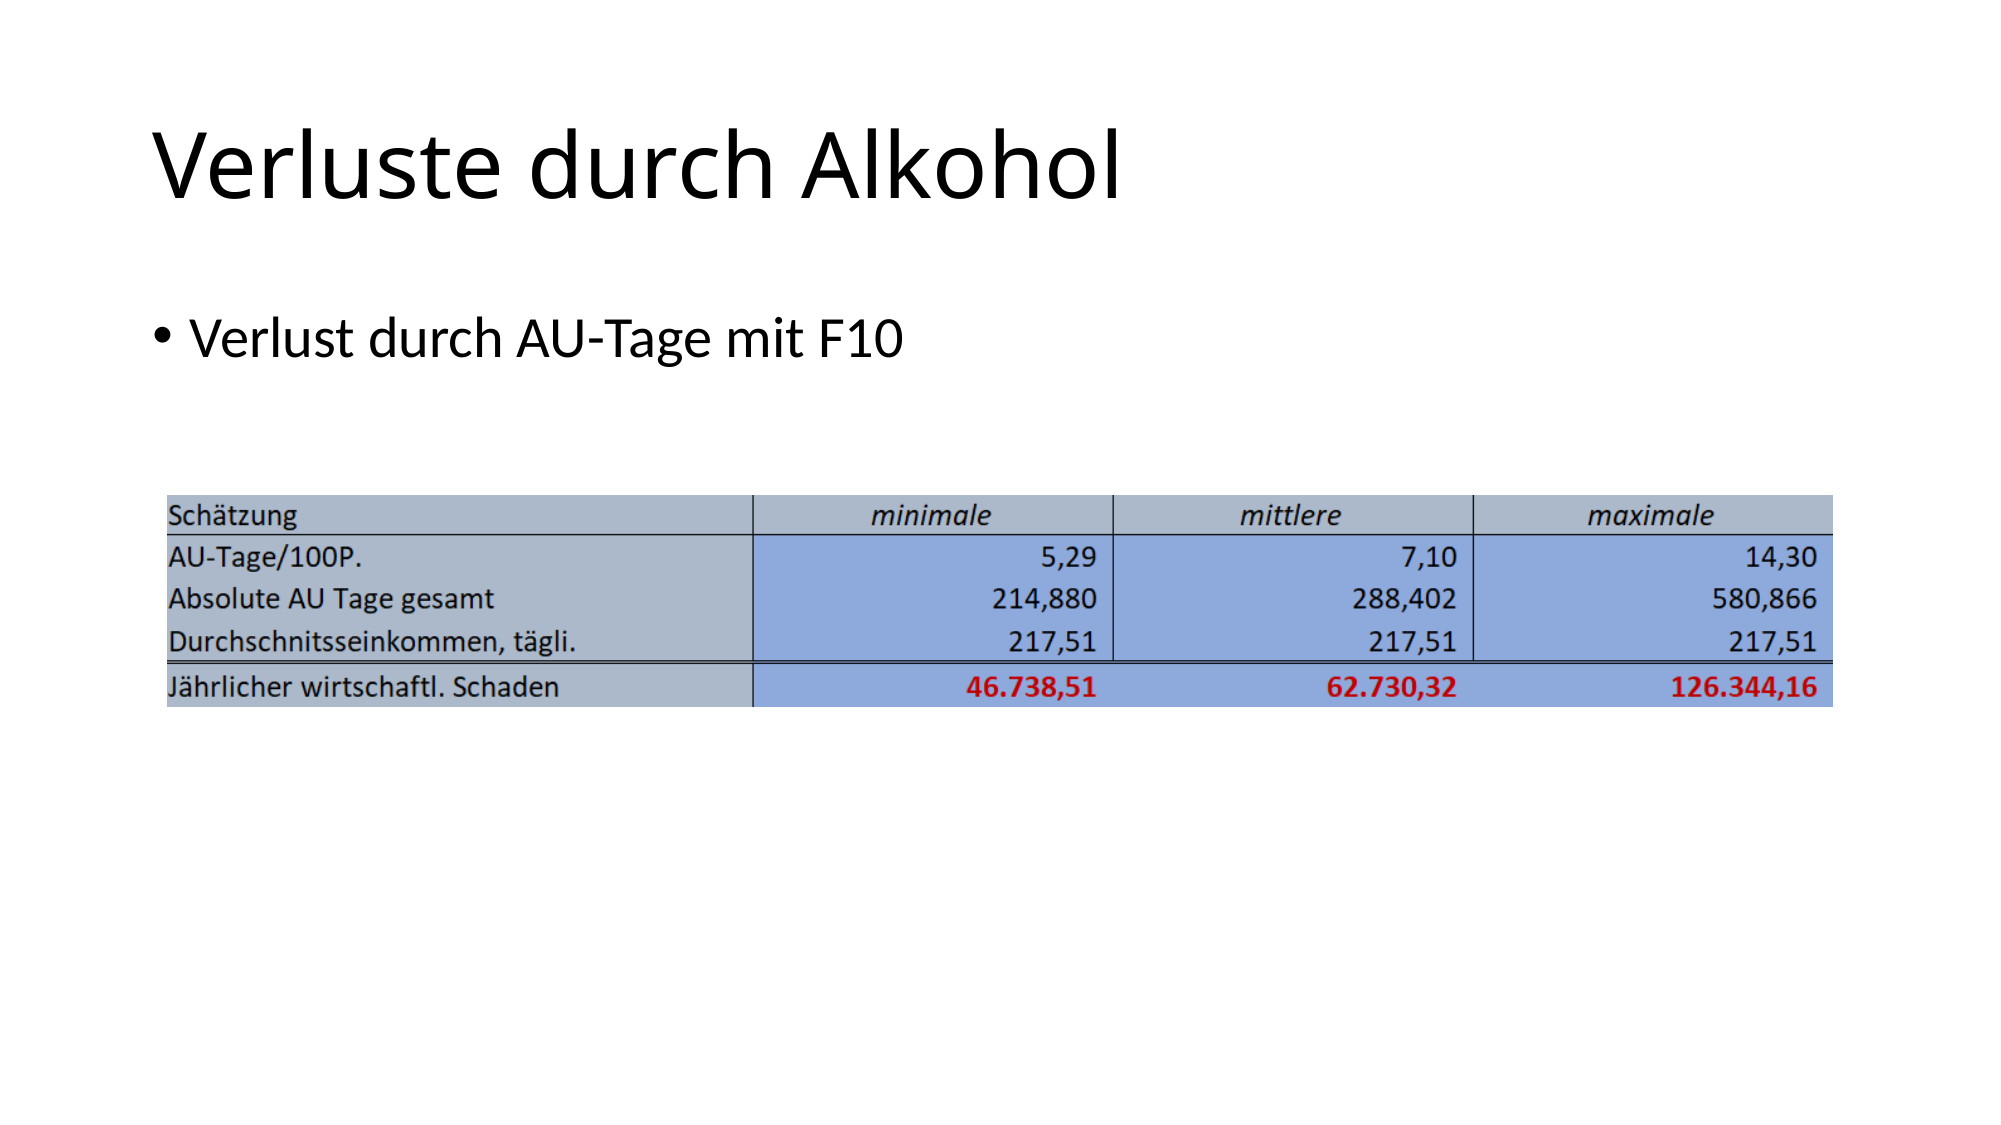

# Verluste durch Alkohol
Verlust durch AU-Tage mit F10